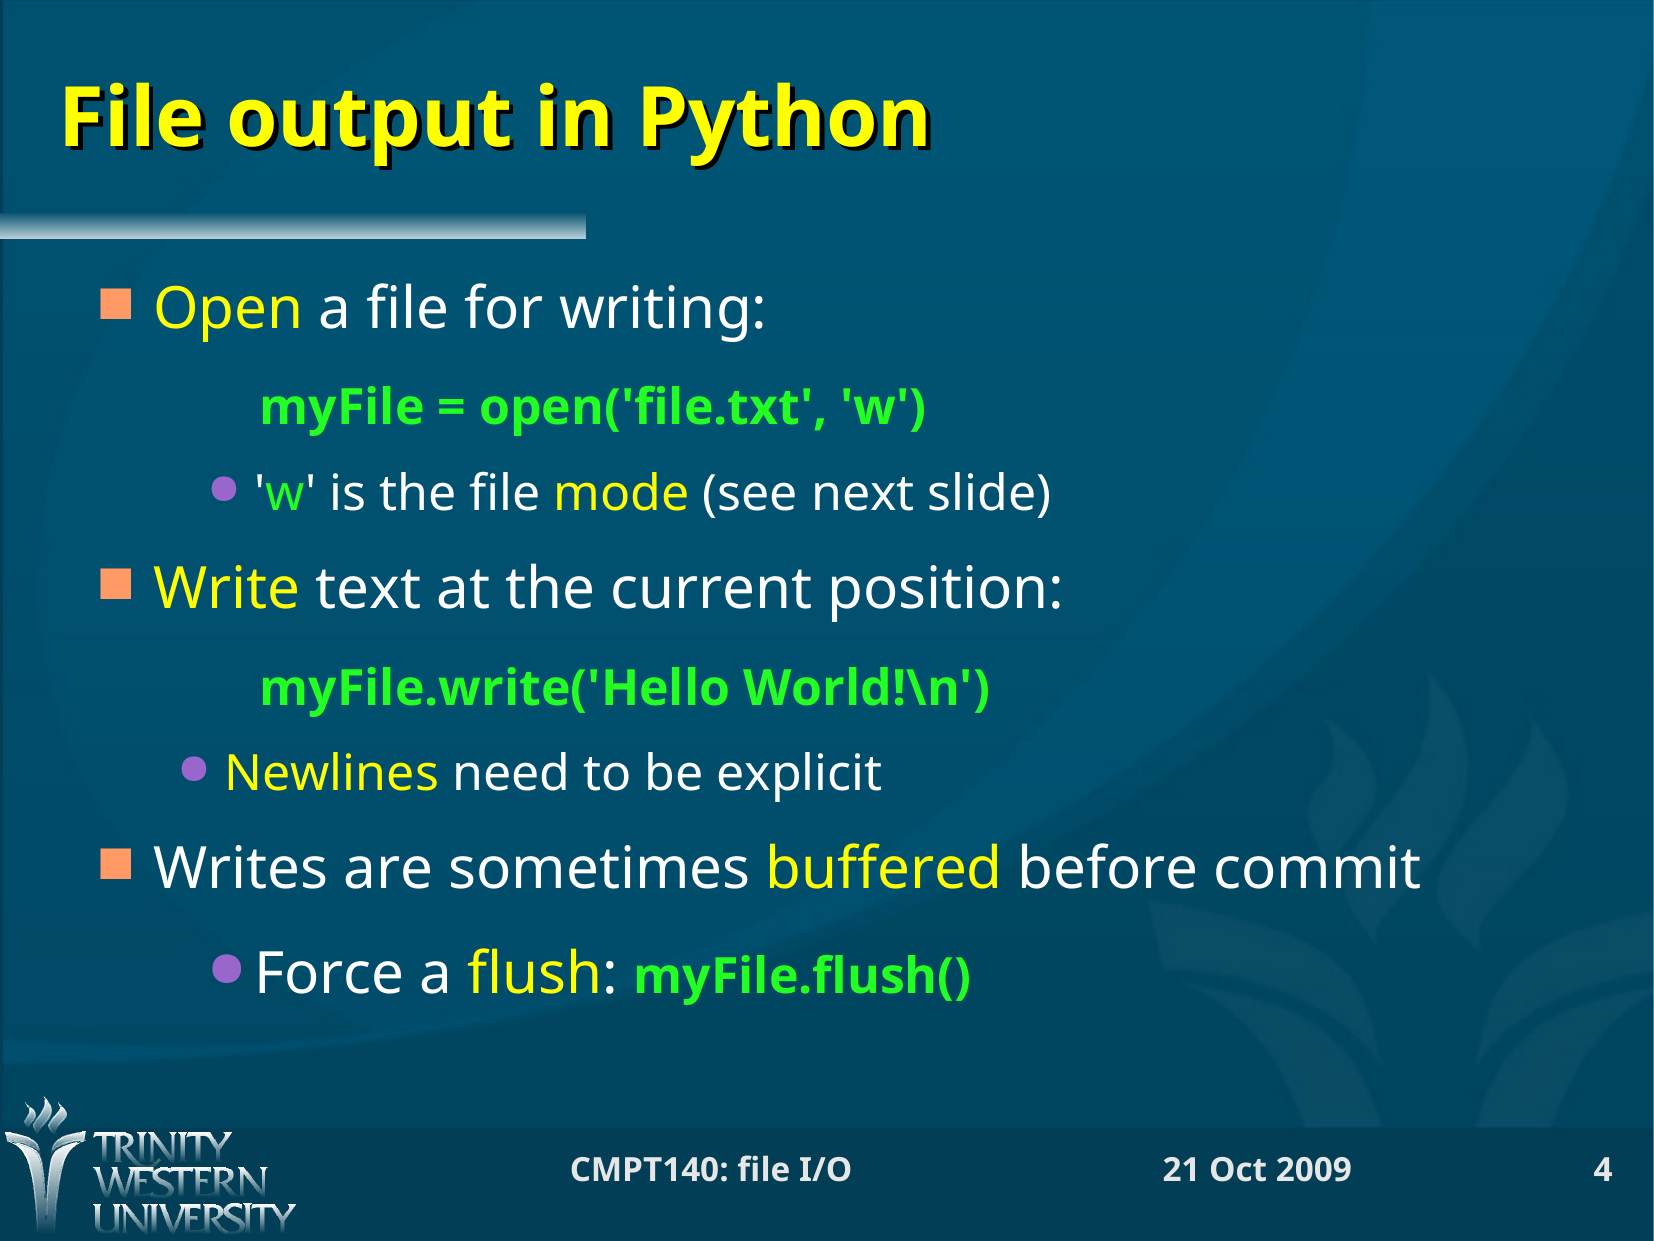

# File output in Python
Open a file for writing:
myFile = open('file.txt', 'w')
'w' is the file mode (see next slide)
Write text at the current position:
myFile.write('Hello World!\n')
Newlines need to be explicit
Writes are sometimes buffered before commit
Force a flush: myFile.flush()
CMPT140: file I/O
21 Oct 2009
4